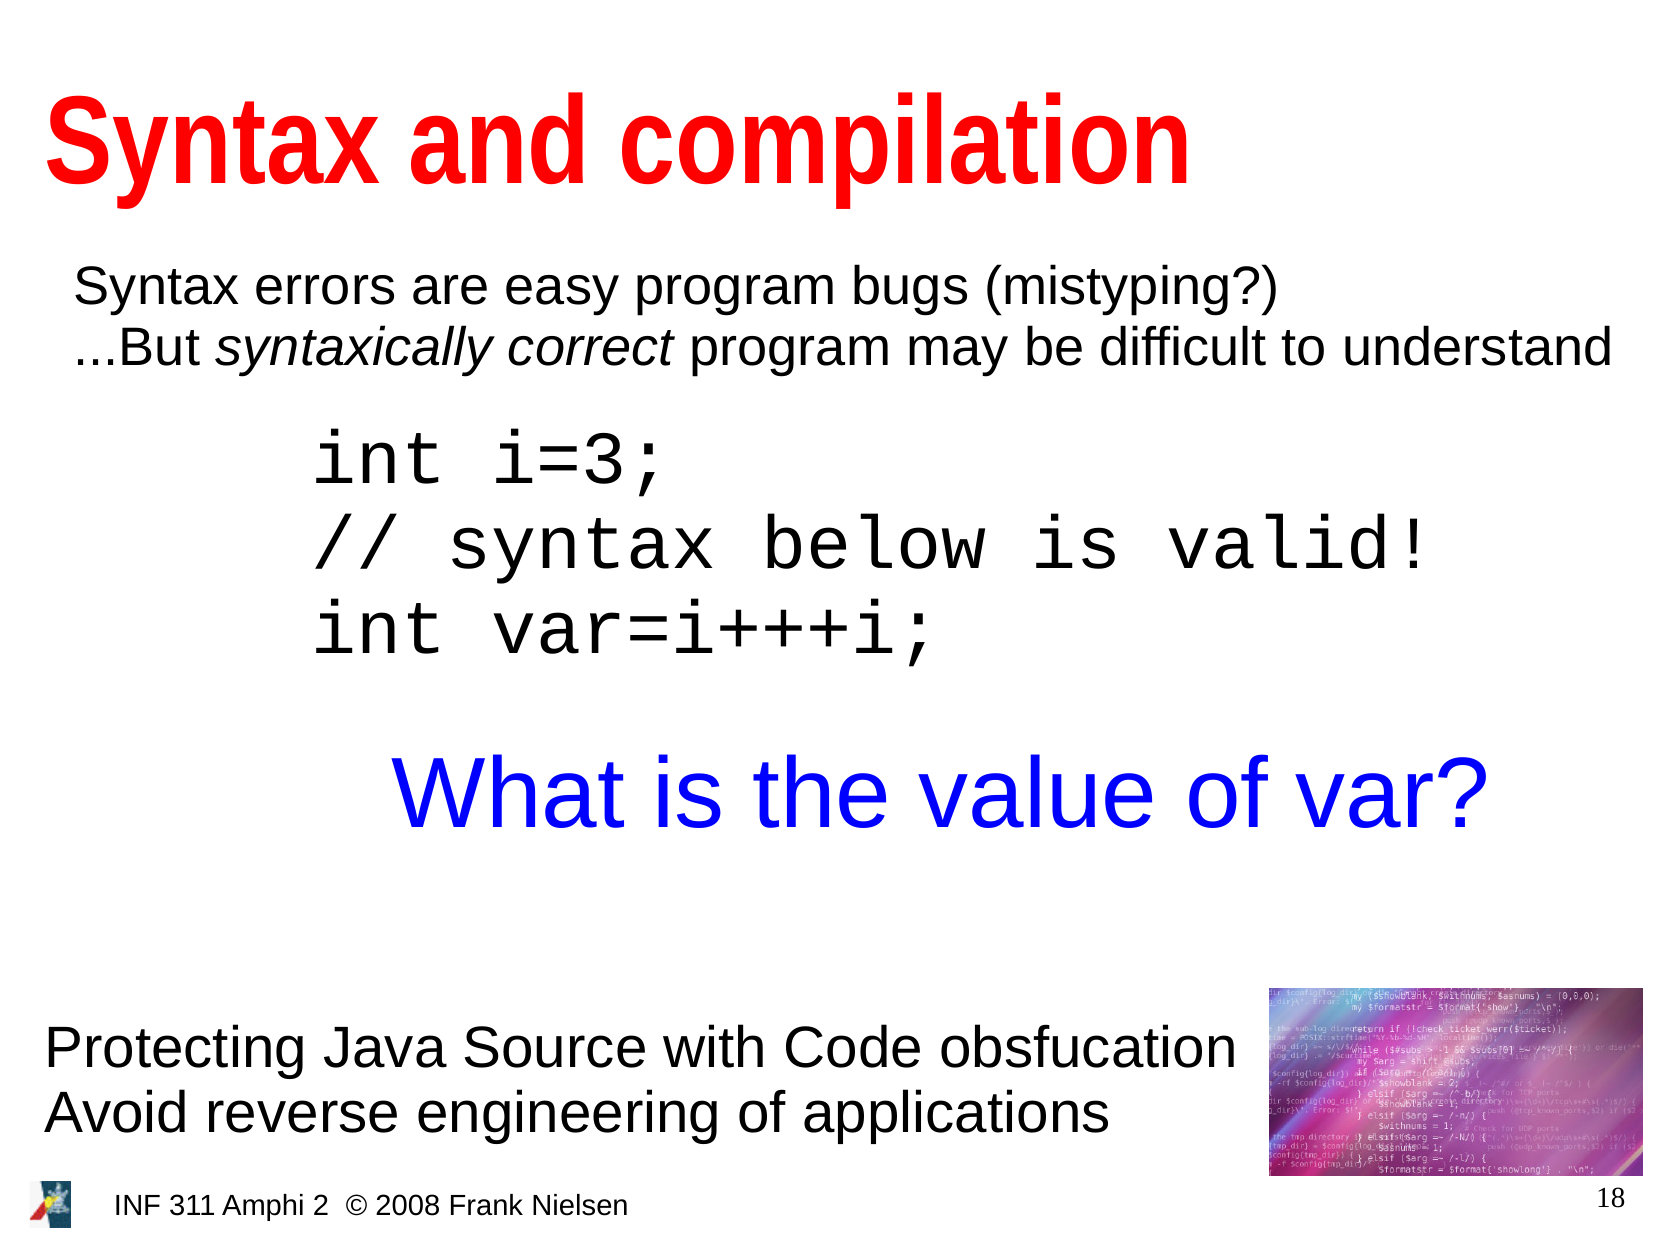

Syntax and compilation
Syntax errors are easy program bugs (mistyping?)
...But syntaxically correct program may be difficult to understand
	int i=3;
	// syntax below is valid!
	int var=i+++i;
What is the value of var?
Protecting Java Source with Code obsfucation
Avoid reverse engineering of applications